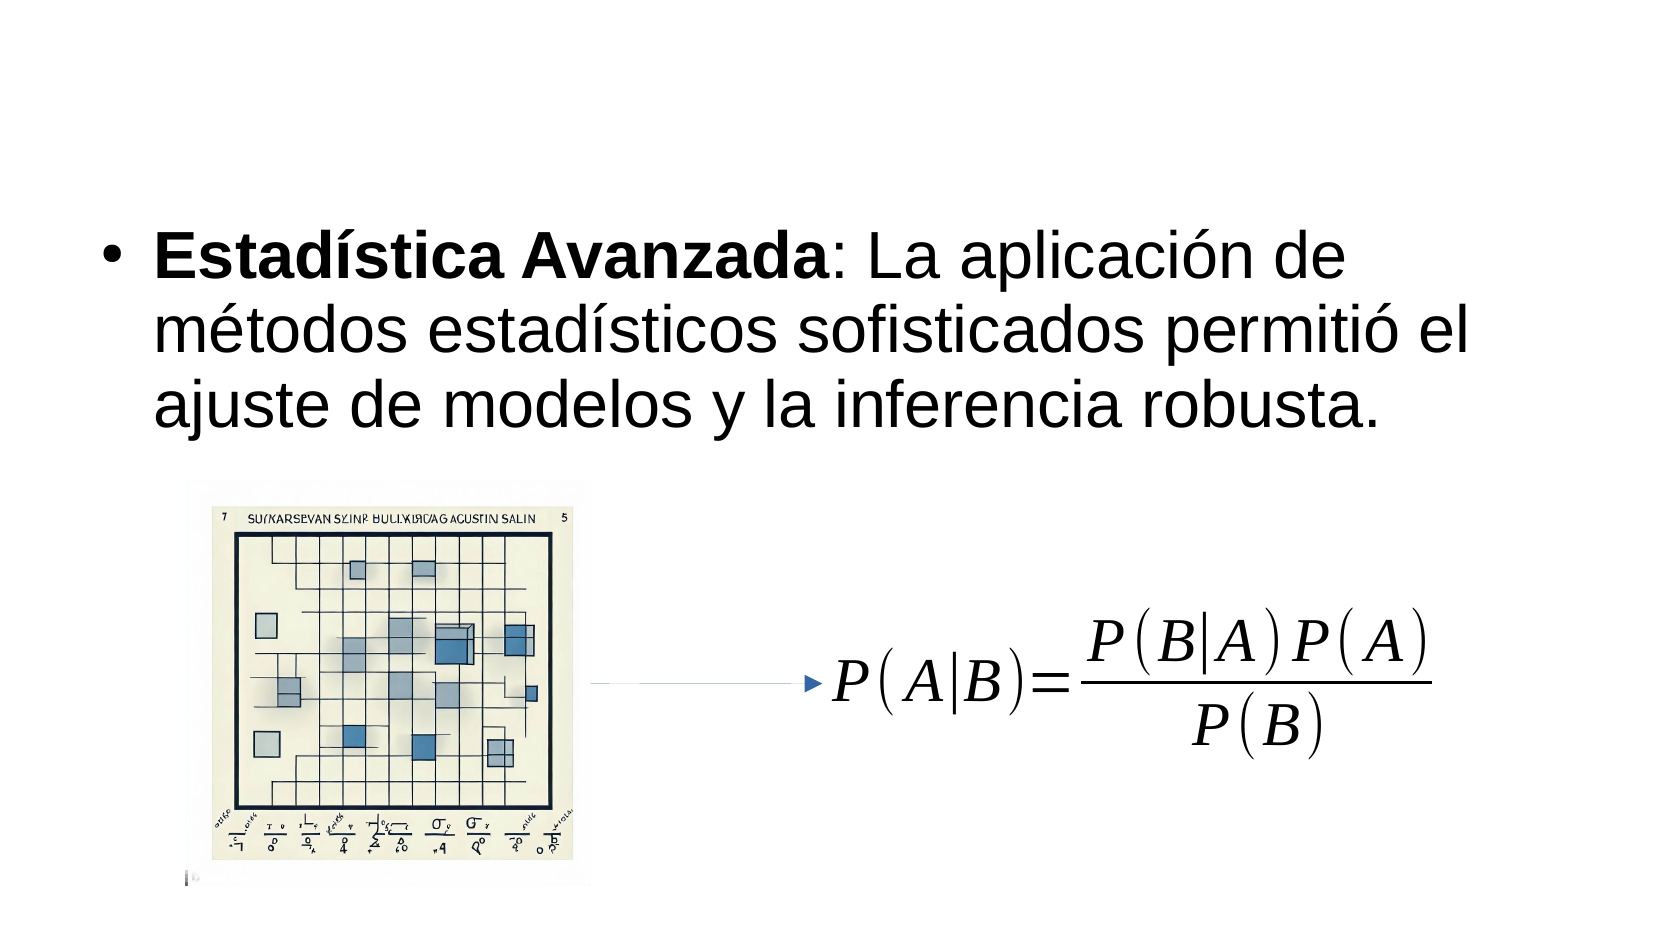

#
Estadística Avanzada: La aplicación de métodos estadísticos sofisticados permitió el ajuste de modelos y la inferencia robusta.